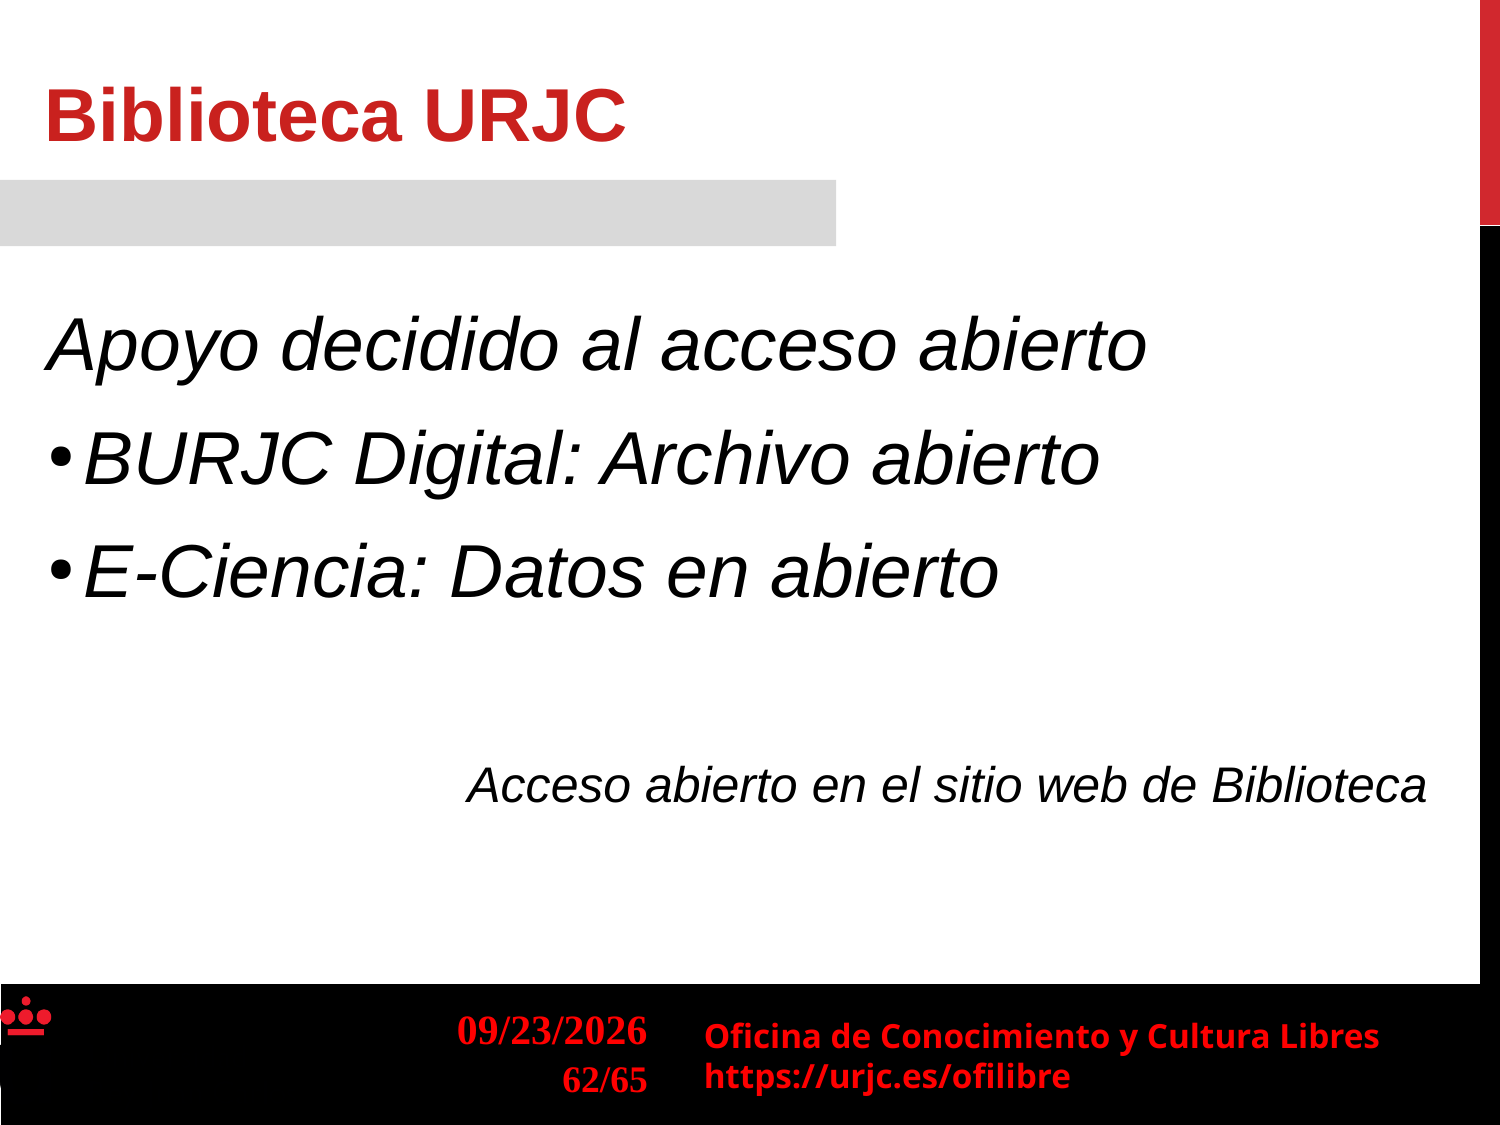

#
Biblioteca URJC
Apoyo decidido al acceso abierto
BURJC Digital: Archivo abierto
E-Ciencia: Datos en abierto
Acceso abierto en el sitio web de Biblioteca